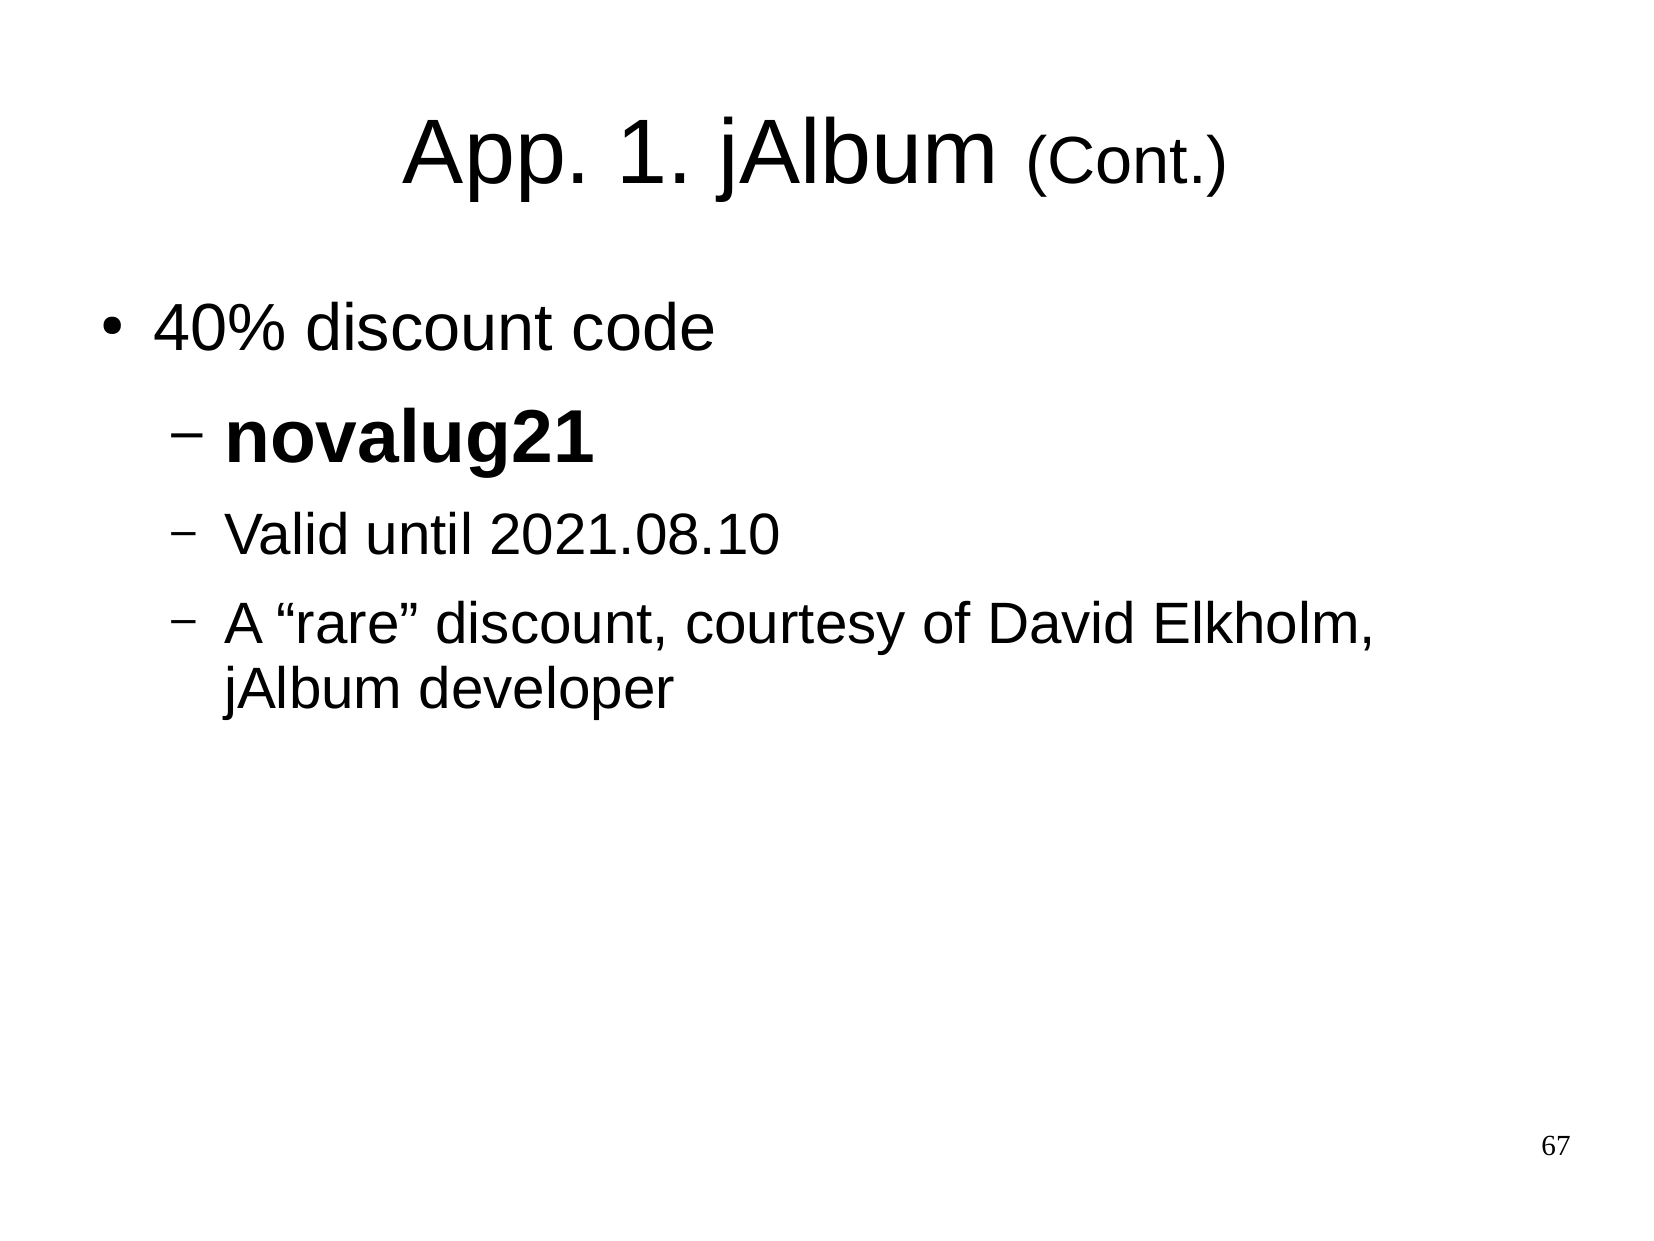

App. 1. jAlbum (Cont.)
# 40% discount code
novalug21
Valid until 2021.08.10
A “rare” discount, courtesy of David Elkholm, jAlbum developer
67